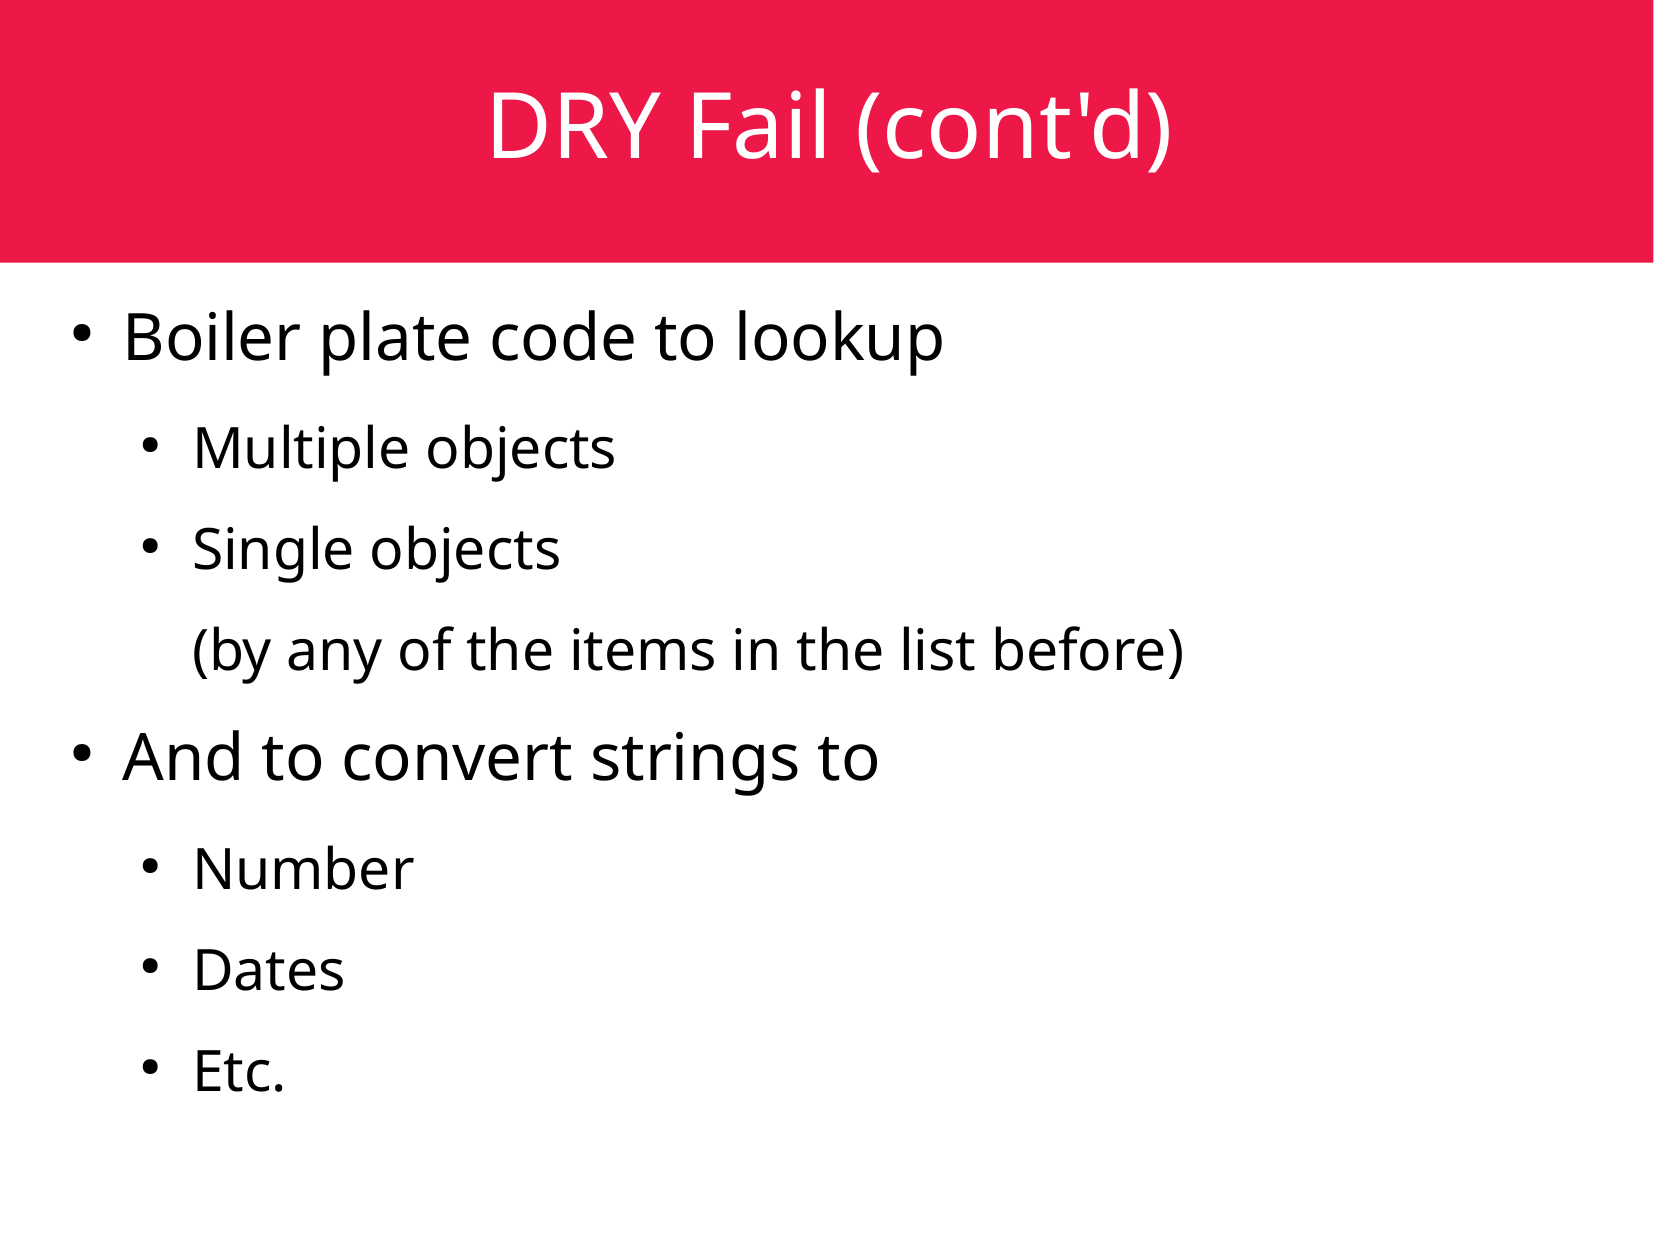

# DRY Fail (cont'd)
Boiler plate code to lookup
Multiple objects
Single objects
(by any of the items in the list before)
And to convert strings to
Number
Dates
Etc.